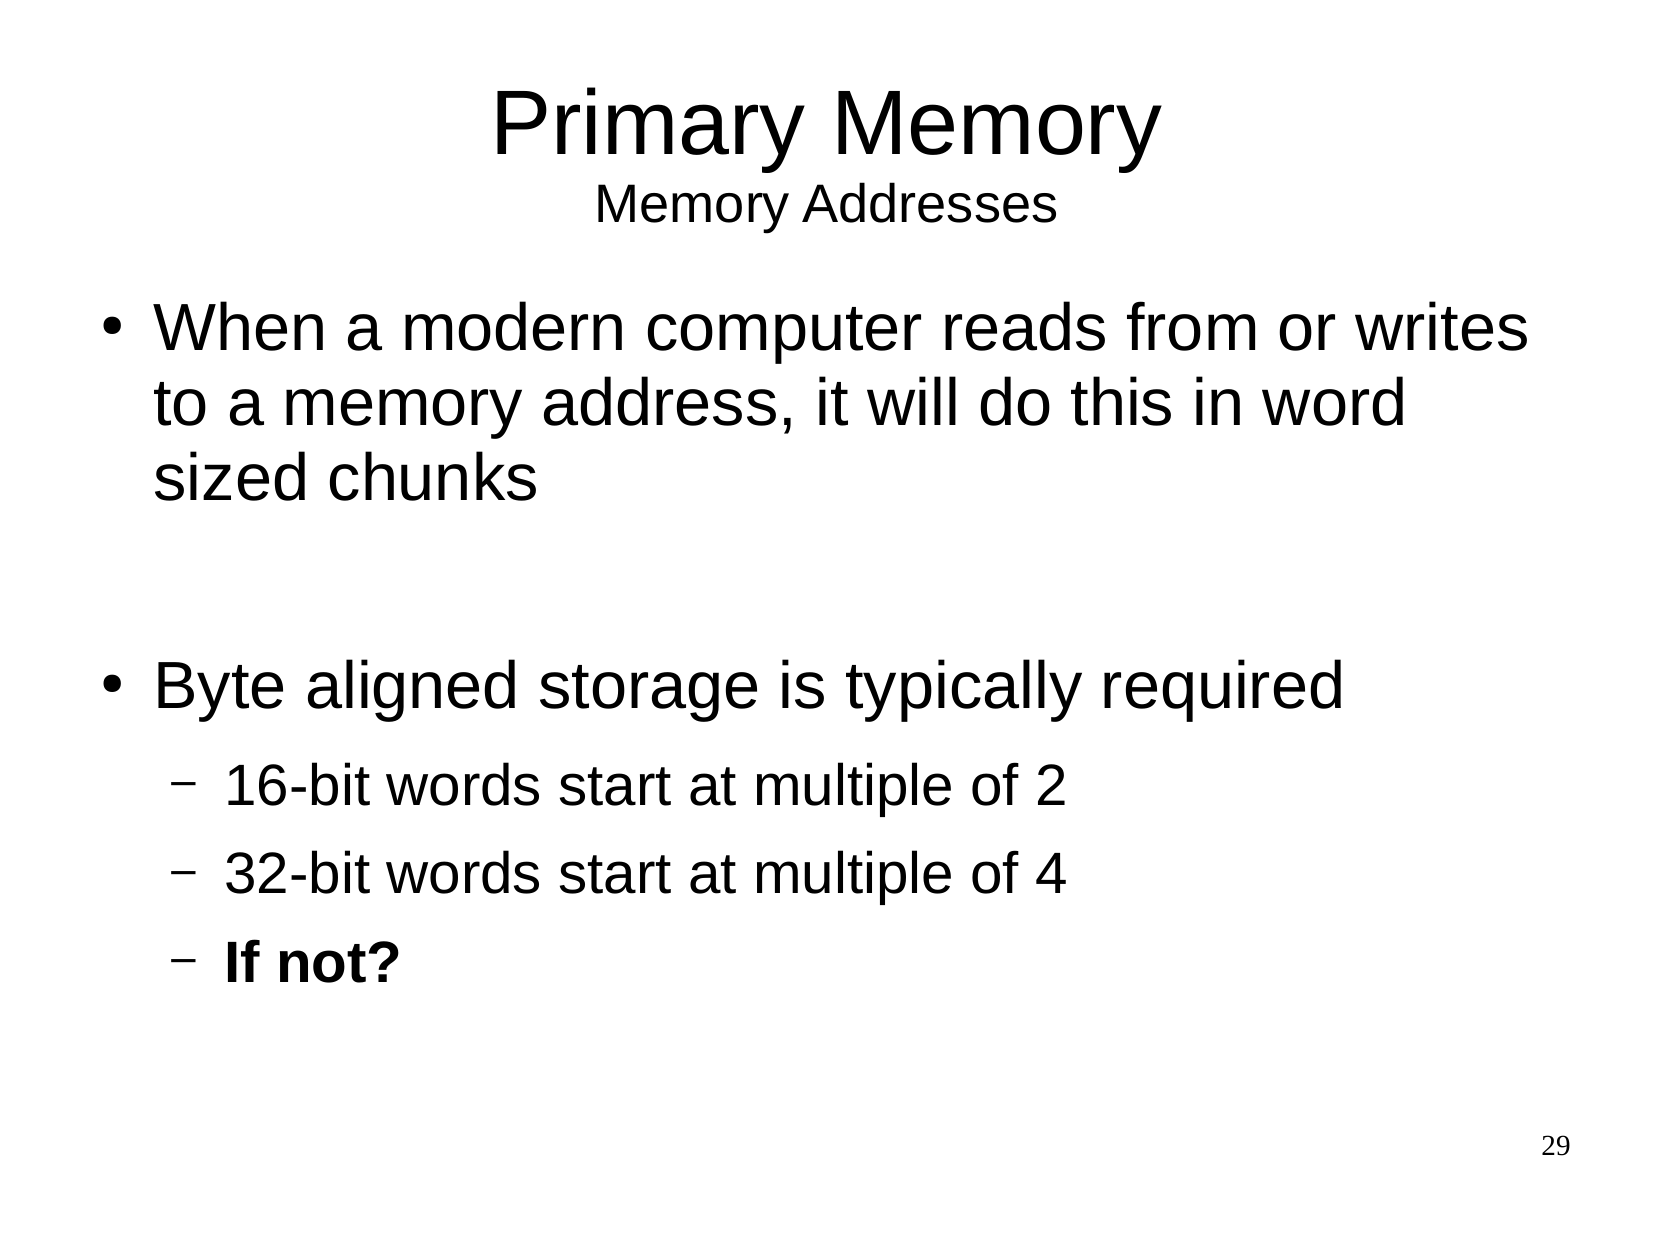

# Primary Memory Memory Addresses
When a modern computer reads from or writes to a memory address, it will do this in word sized chunks
Byte aligned storage is typically required
16-bit words start at multiple of 2
32-bit words start at multiple of 4
If not?
29